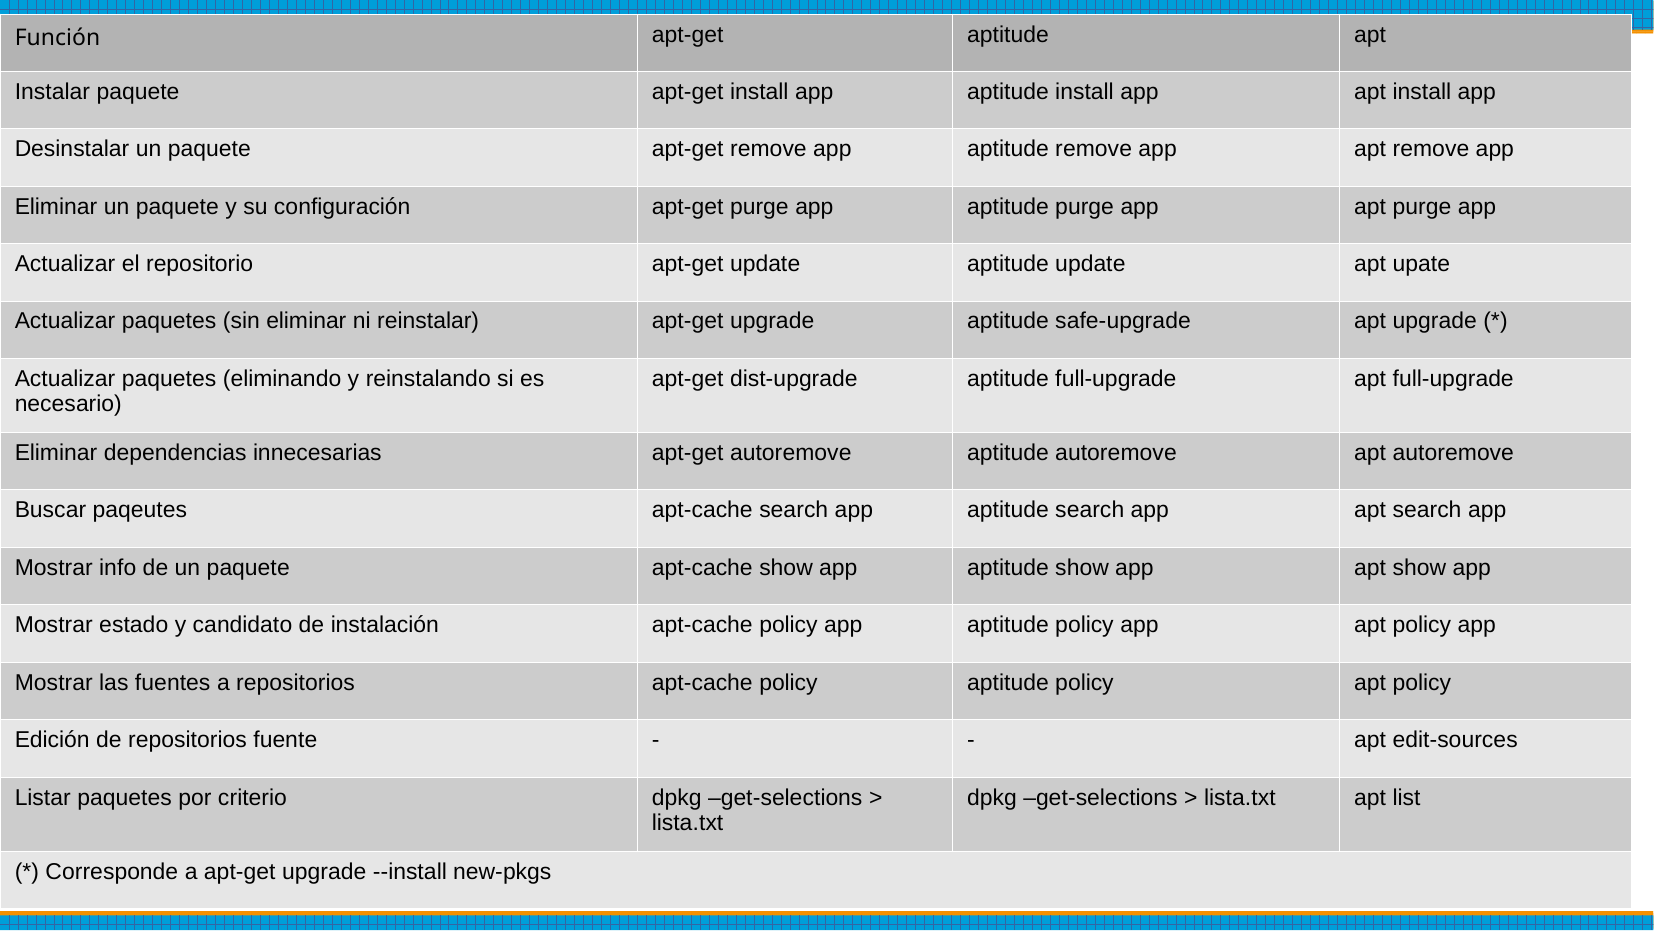

| Función | apt-get | aptitude | apt |
| --- | --- | --- | --- |
| Instalar paquete | apt-get install app | aptitude install app | apt install app |
| Desinstalar un paquete | apt-get remove app | aptitude remove app | apt remove app |
| Eliminar un paquete y su configuración | apt-get purge app | aptitude purge app | apt purge app |
| Actualizar el repositorio | apt-get update | aptitude update | apt upate |
| Actualizar paquetes (sin eliminar ni reinstalar) | apt-get upgrade | aptitude safe-upgrade | apt upgrade (\*) |
| Actualizar paquetes (eliminando y reinstalando si es necesario) | apt-get dist-upgrade | aptitude full-upgrade | apt full-upgrade |
| Eliminar dependencias innecesarias | apt-get autoremove | aptitude autoremove | apt autoremove |
| Buscar paqeutes | apt-cache search app | aptitude search app | apt search app |
| Mostrar info de un paquete | apt-cache show app | aptitude show app | apt show app |
| Mostrar estado y candidato de instalación | apt-cache policy app | aptitude policy app | apt policy app |
| Mostrar las fuentes a repositorios | apt-cache policy | aptitude policy | apt policy |
| Edición de repositorios fuente | - | - | apt edit-sources |
| Listar paquetes por criterio | dpkg –get-selections > lista.txt | dpkg –get-selections > lista.txt | apt list |
| (\*) Corresponde a apt-get upgrade --install new-pkgs | | | |